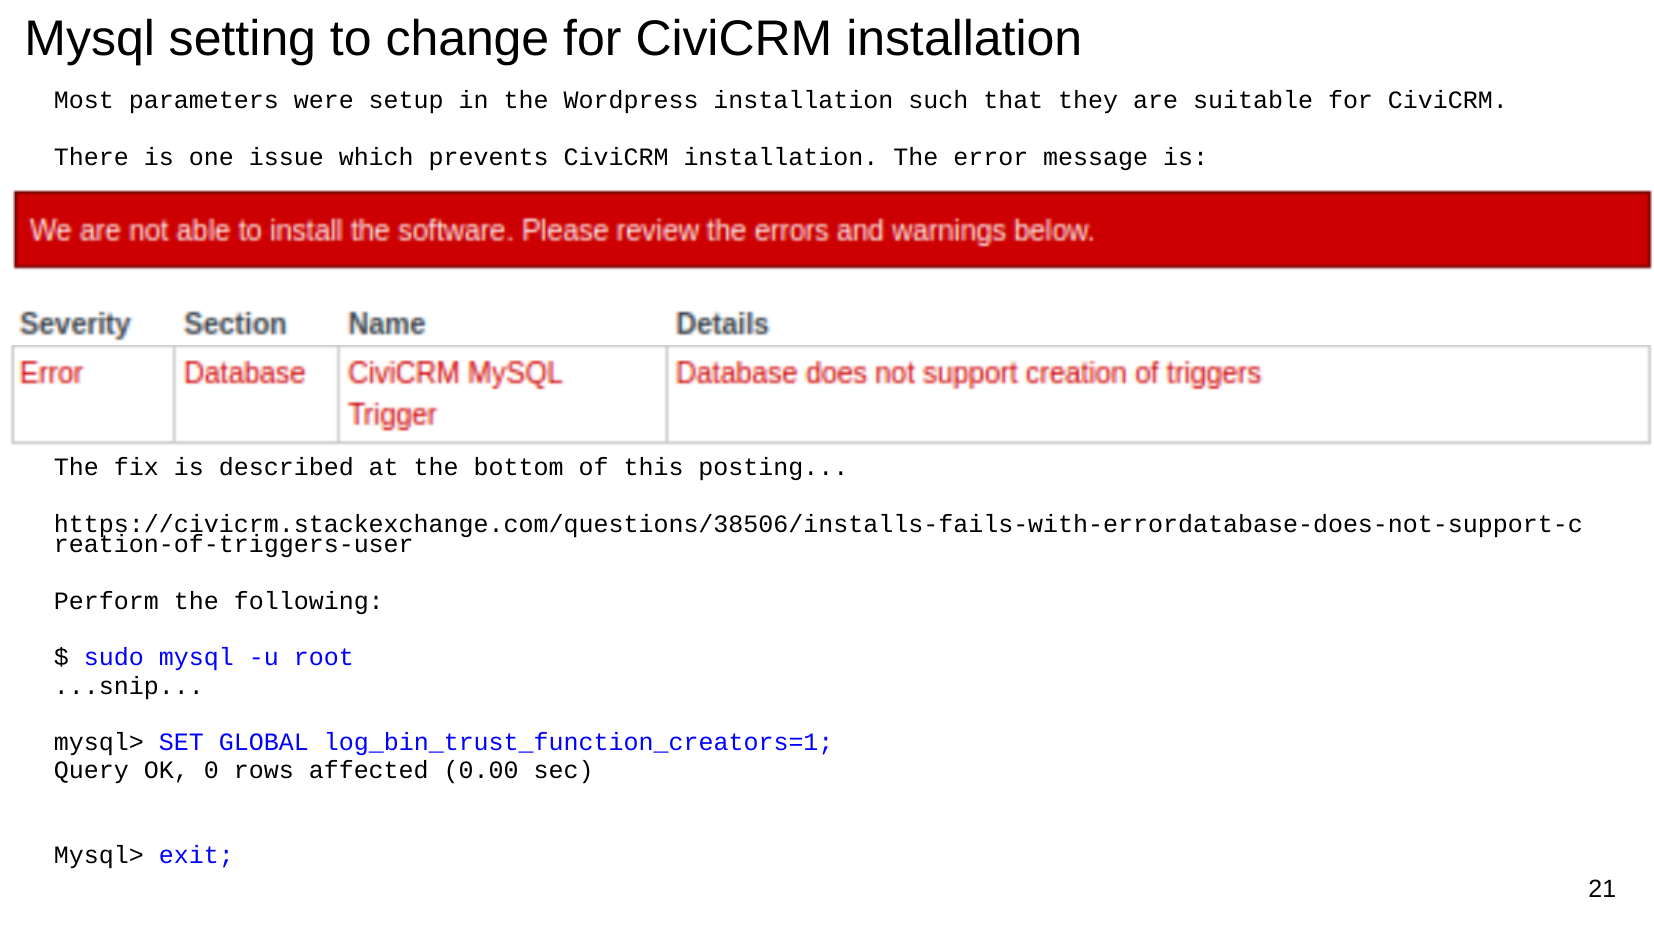

# Mysql setting to change for CiviCRM installation
Most parameters were setup in the Wordpress installation such that they are suitable for CiviCRM.
There is one issue which prevents CiviCRM installation. The error message is:
The fix is described at the bottom of this posting...
https://civicrm.stackexchange.com/questions/38506/installs-fails-with-errordatabase-does-not-support-creation-of-triggers-user
Perform the following:
$ sudo mysql -u root
...snip...
mysql> SET GLOBAL log_bin_trust_function_creators=1;
Query OK, 0 rows affected (0.00 sec)
Mysql> exit;